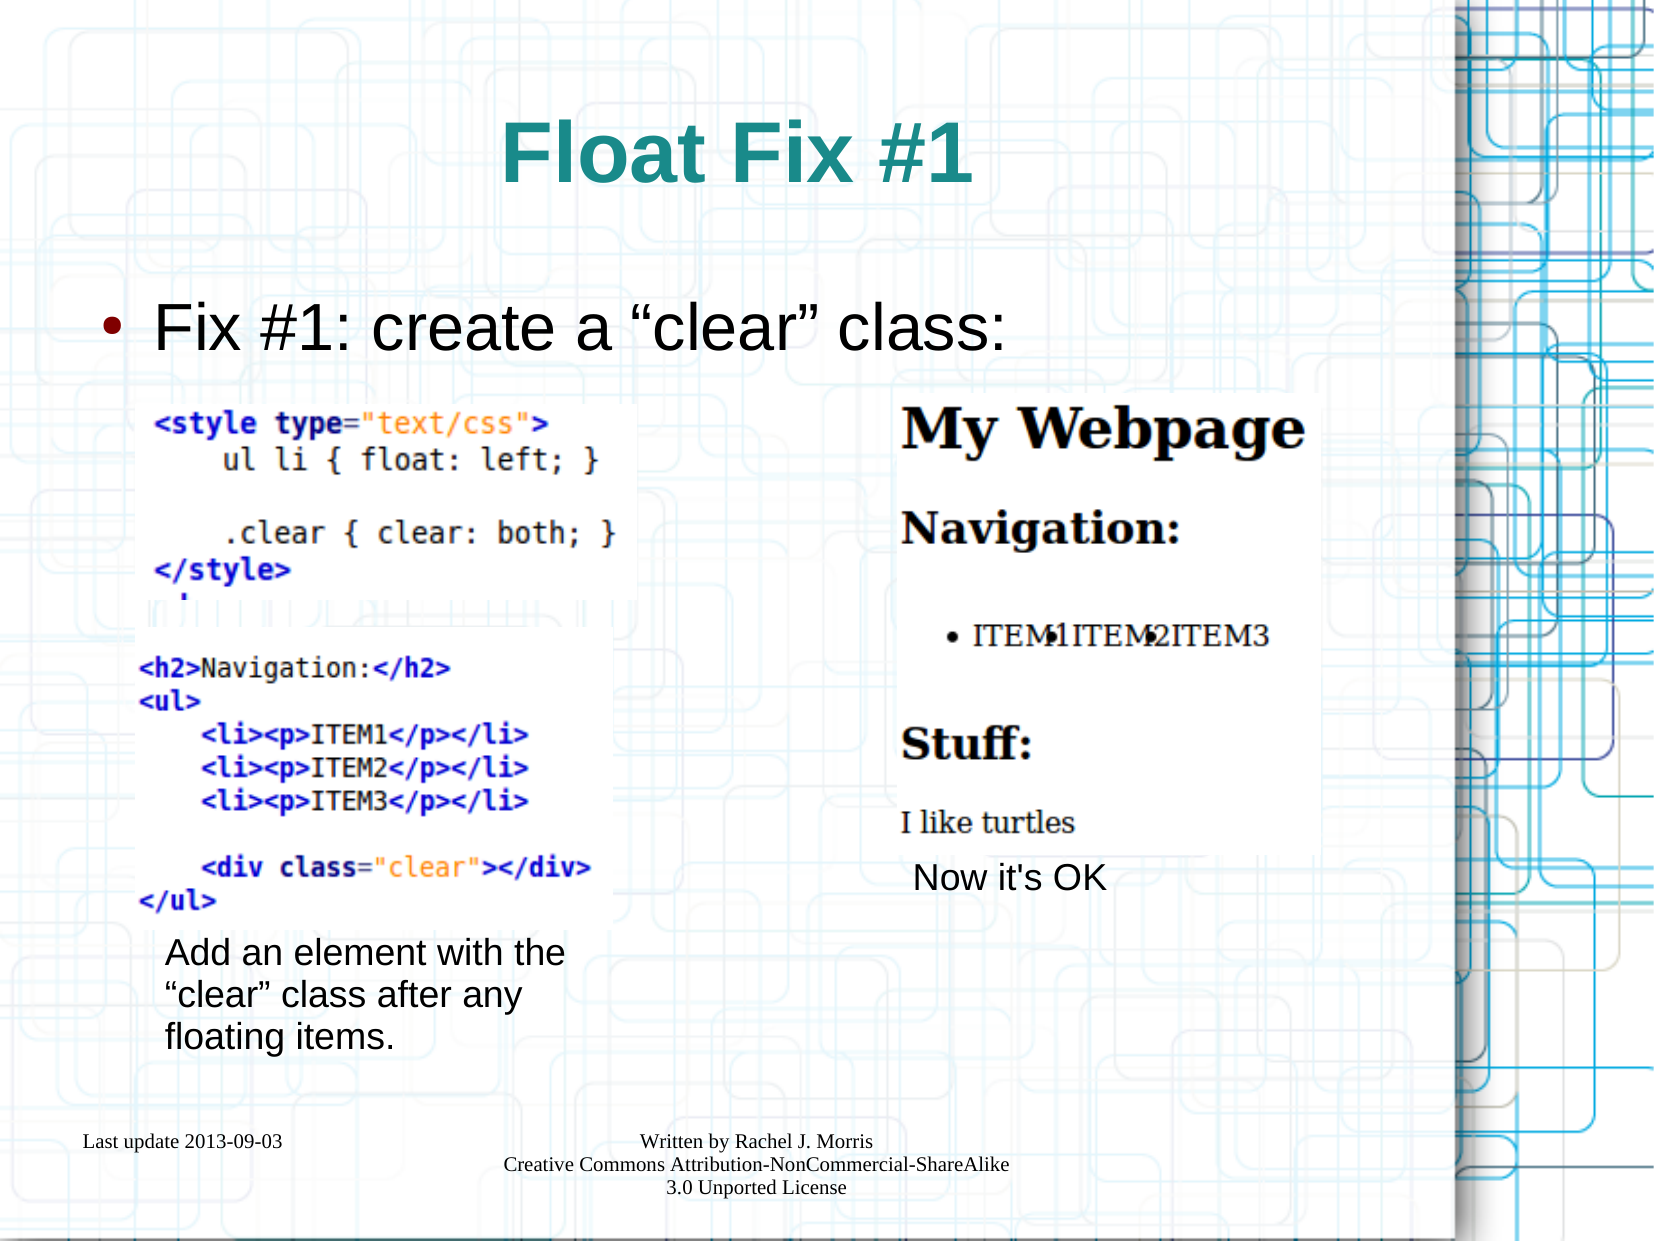

# Float Fix #1
Fix #1: create a “clear” class:
Now it's OK
Add an element with the “clear” class after any floating items.